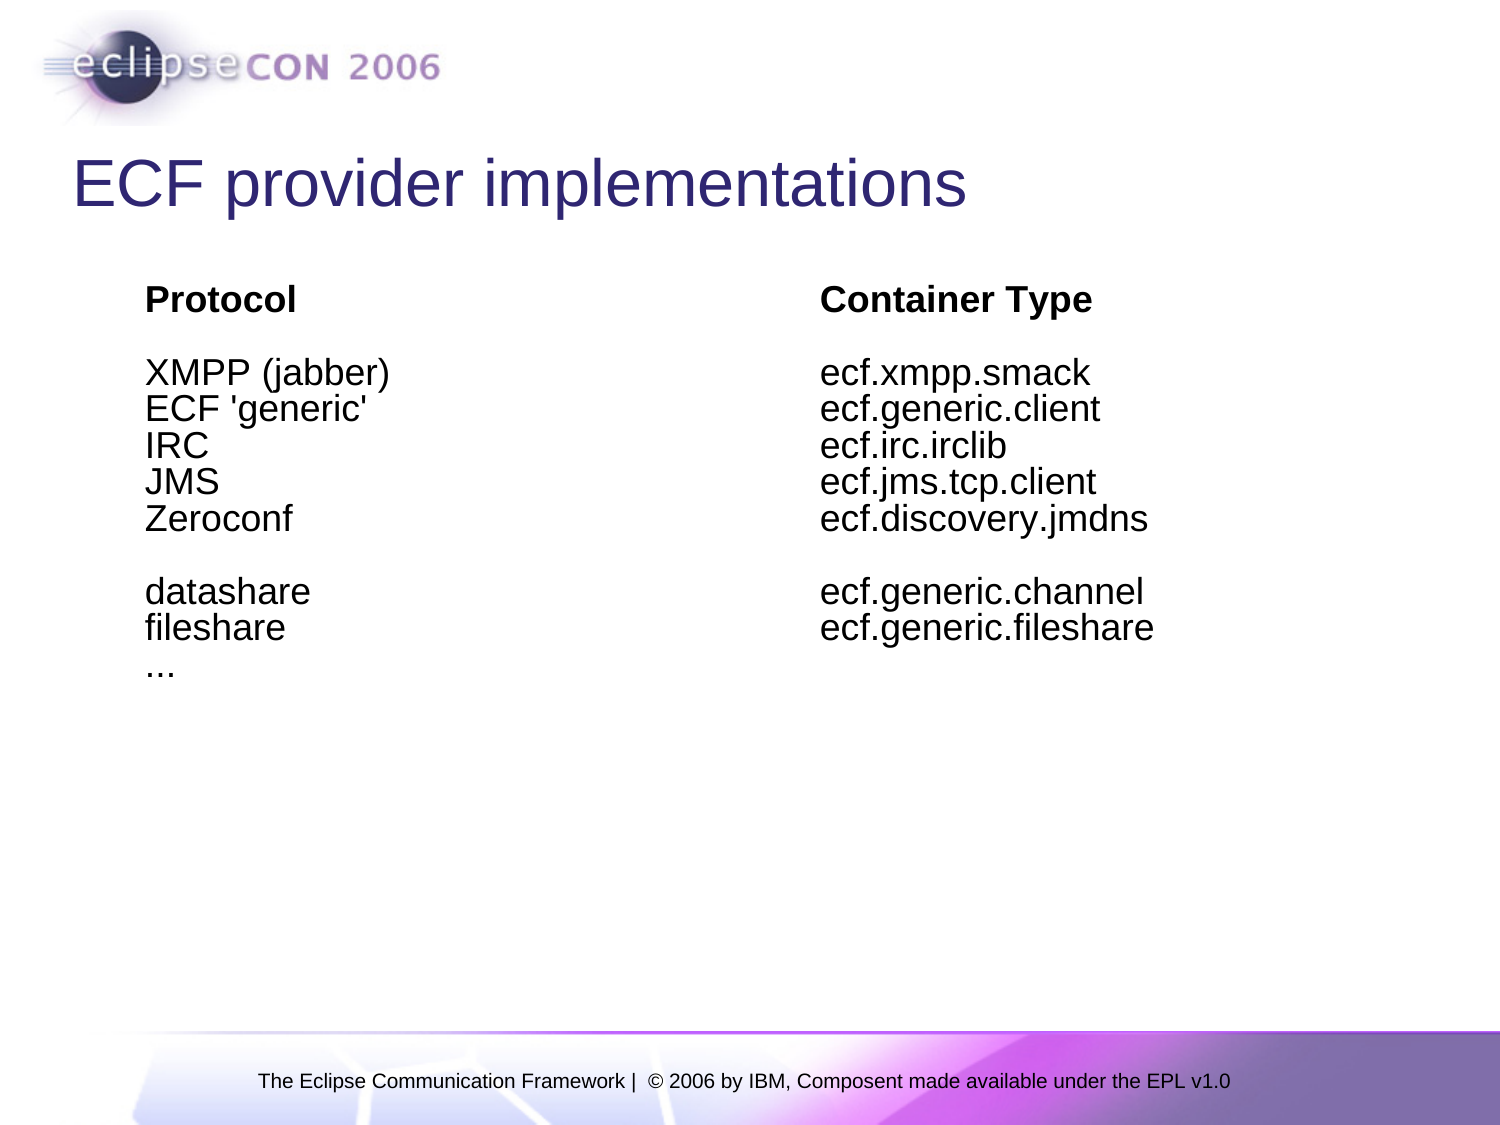

# ECF provider implementations
Protocol							Container Type
XMPP (jabber)						ecf.xmpp.smack
ECF 'generic'							ecf.generic.client
IRC									ecf.irc.irclib
JMS								ecf.jms.tcp.client
Zeroconf								ecf.discovery.jmdns
datashare							ecf.generic.channel
fileshare								ecf.generic.fileshare
...